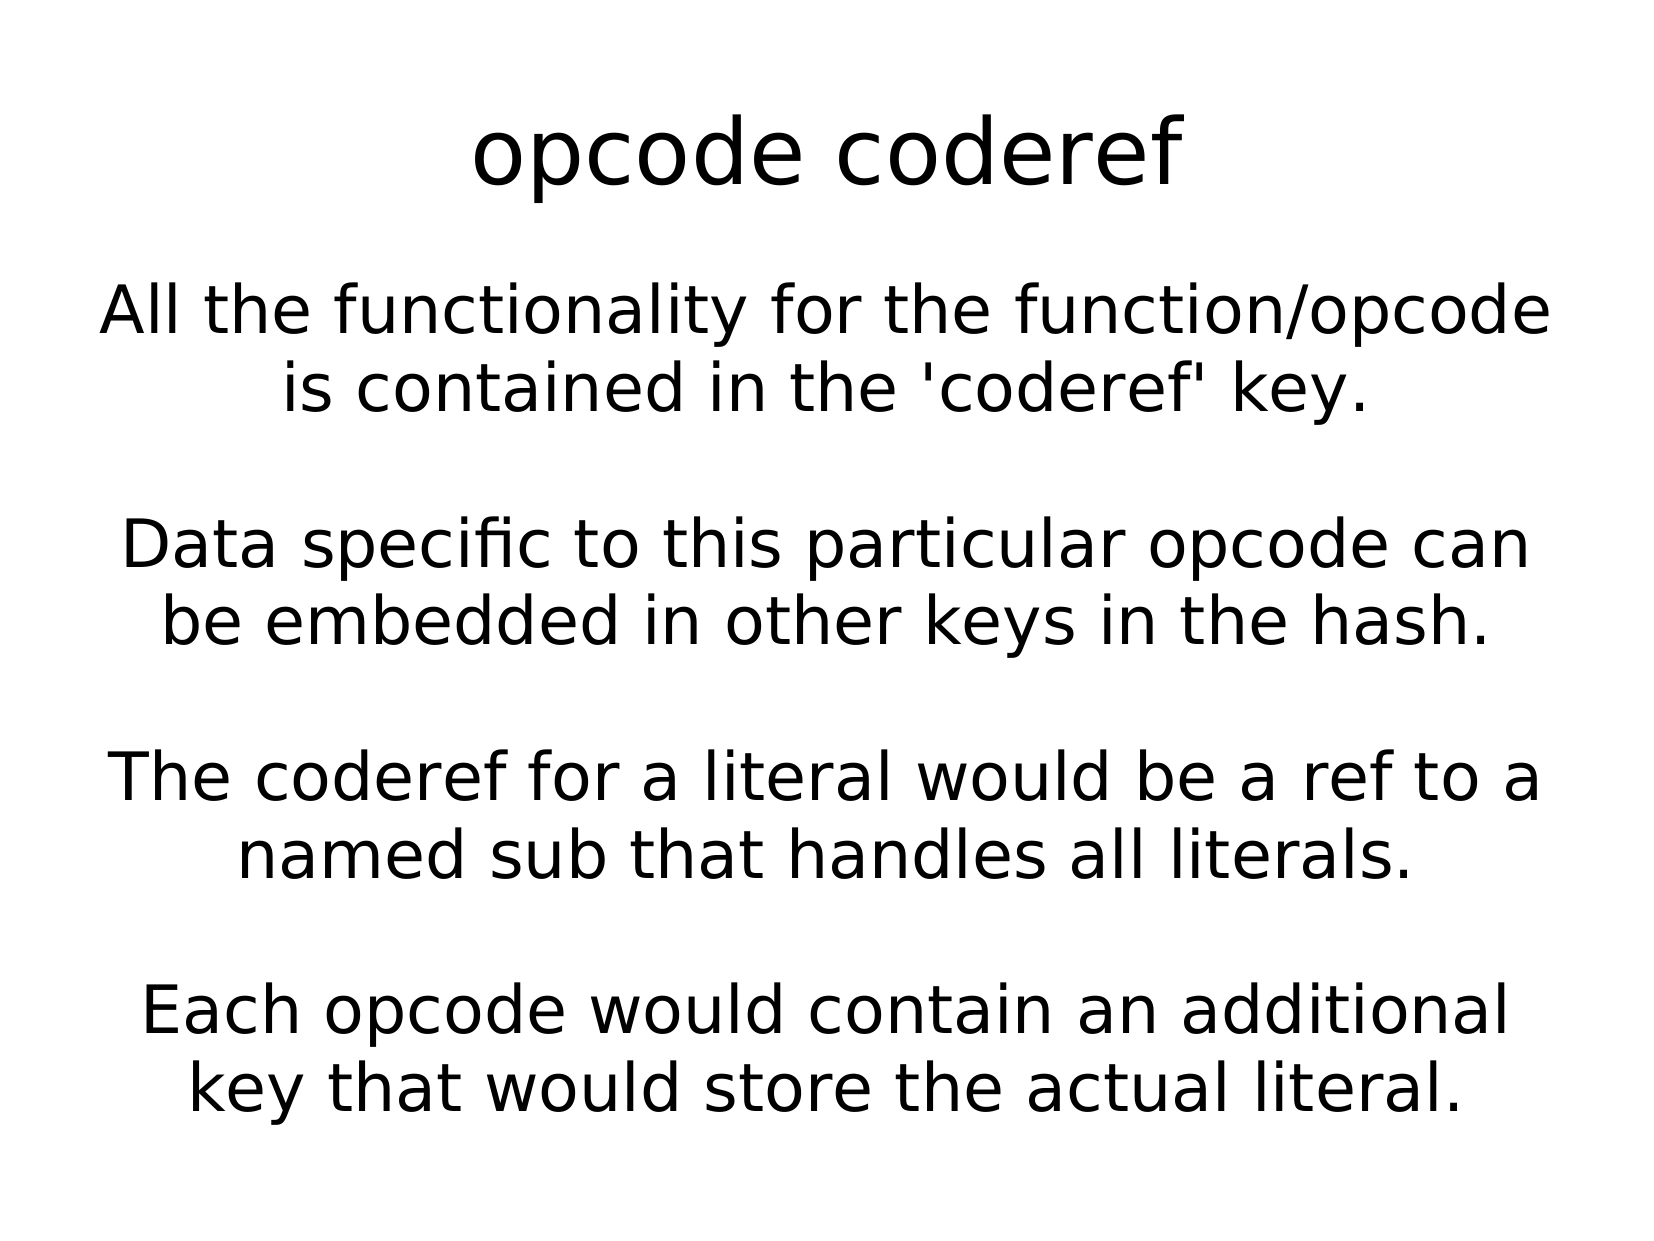

# opcode coderef
All the functionality for the function/opcode is contained in the 'coderef' key.
Data specific to this particular opcode can be embedded in other keys in the hash.
The coderef for a literal would be a ref to a named sub that handles all literals.
Each opcode would contain an additional key that would store the actual literal.